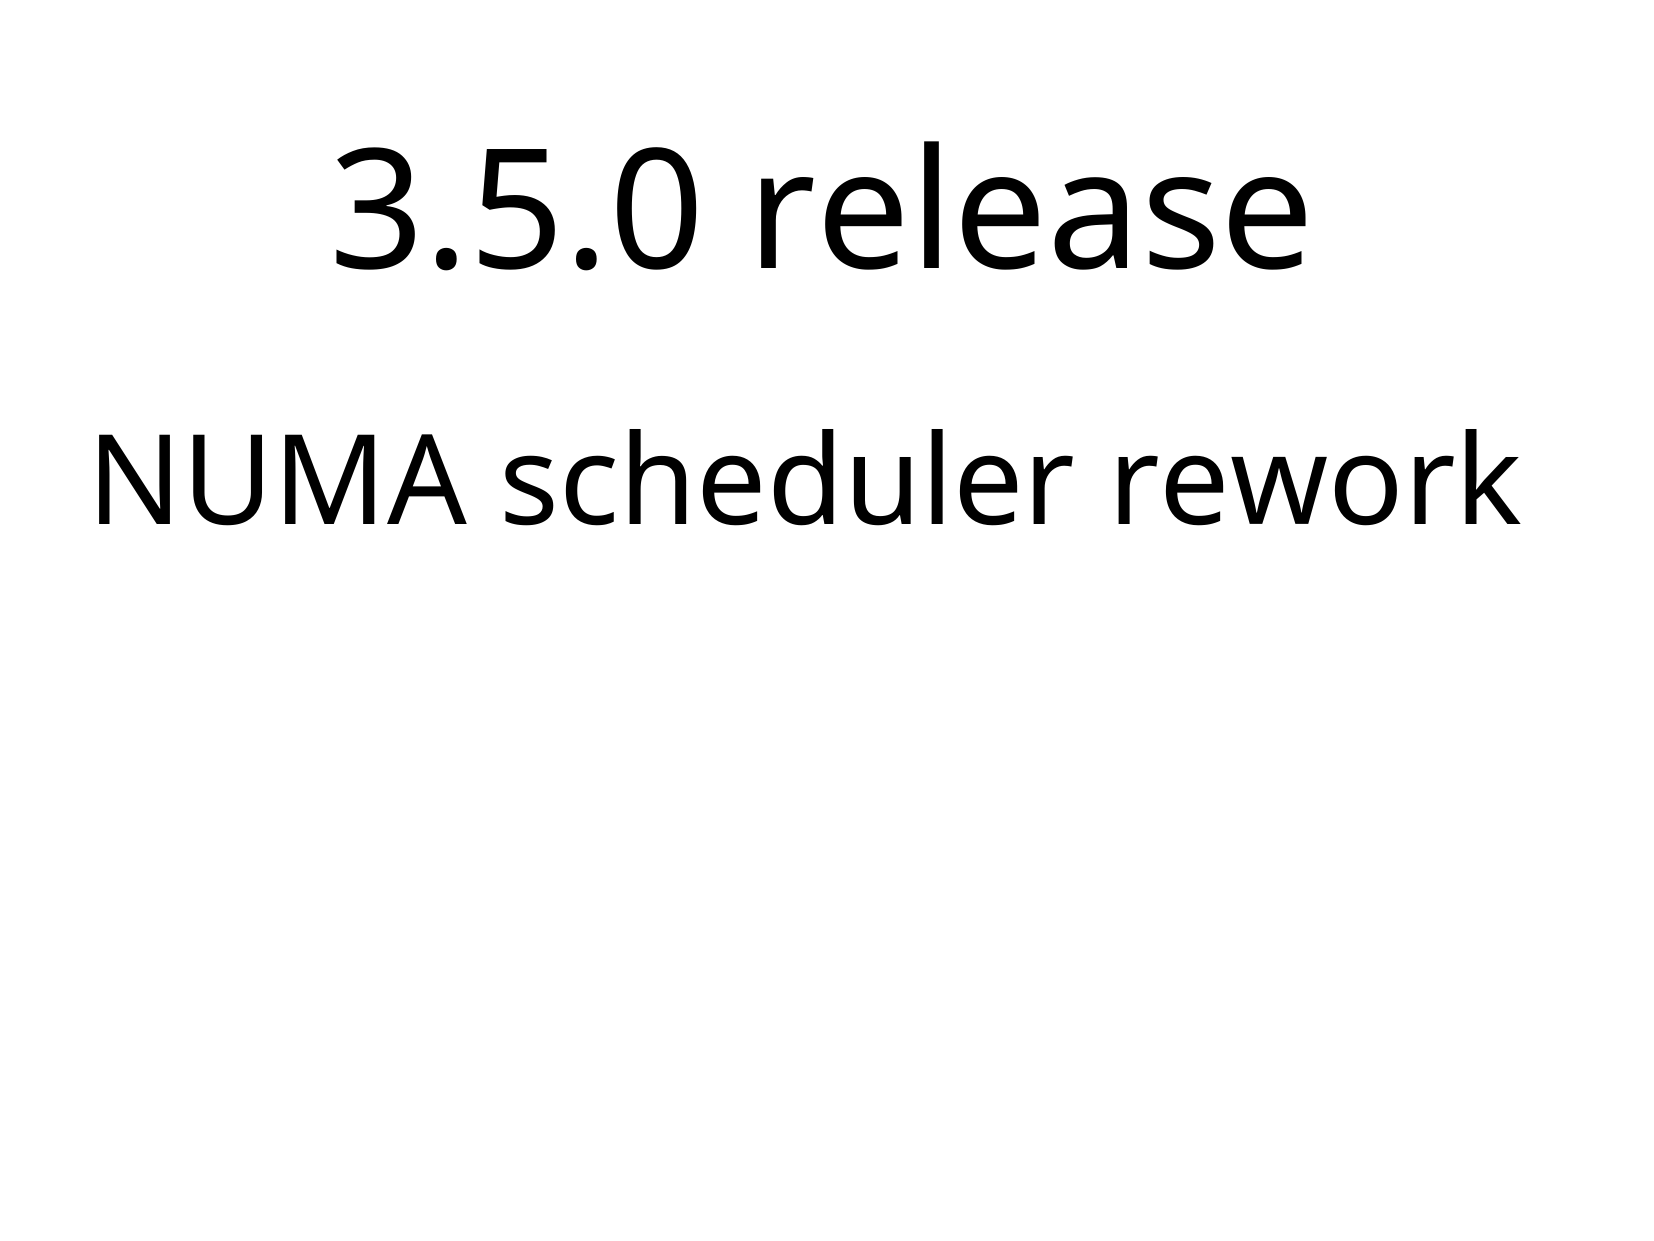

3.5.0 release
NUMA scheduler rework
2.6.20 to 2.6.24-rc8